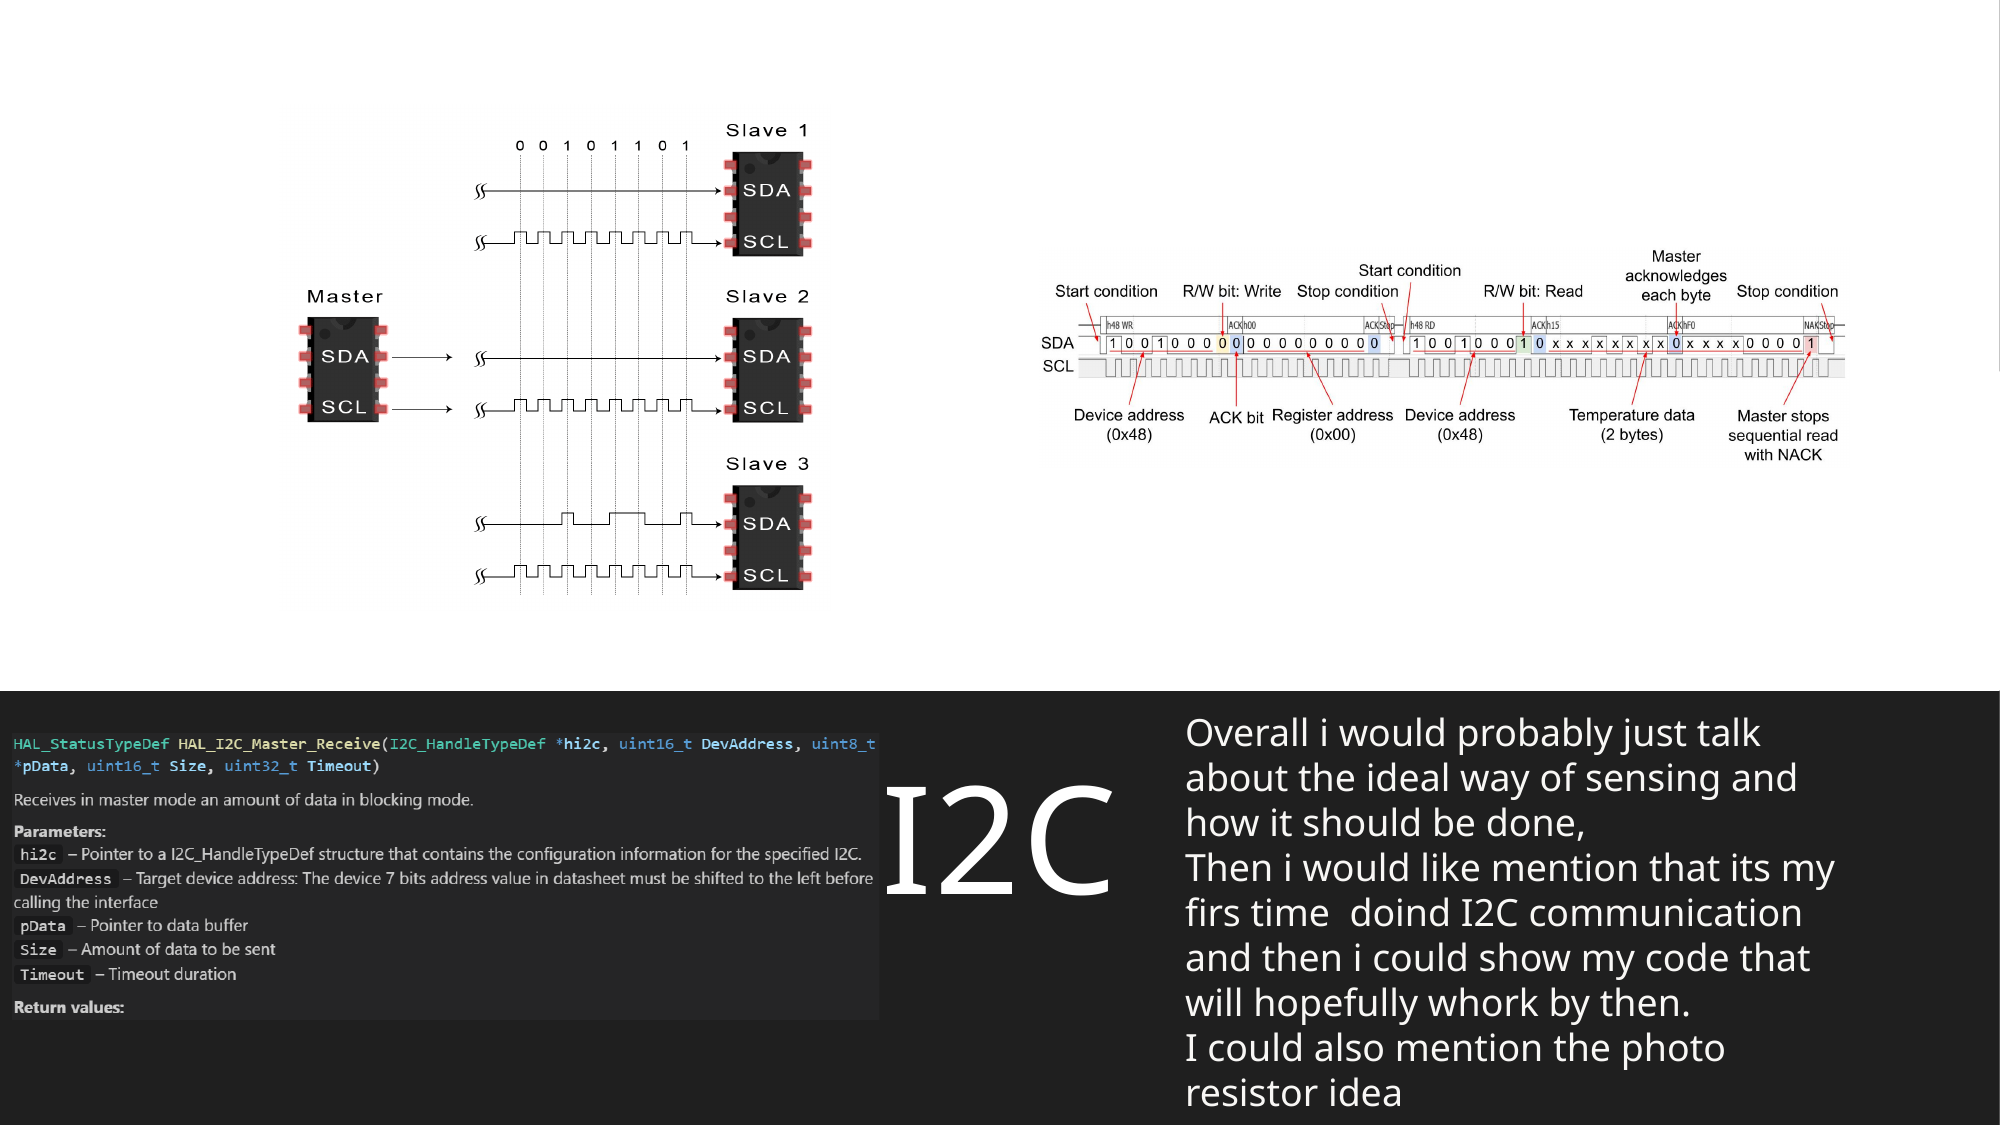

Overall i would probably just talk about the ideal way of sensing and how it should be done,
Then i would like mention that its my firs time doind I2C communication and then i could show my code that will hopefully whork by then.
I could also mention the photo resistor idea
# I2C